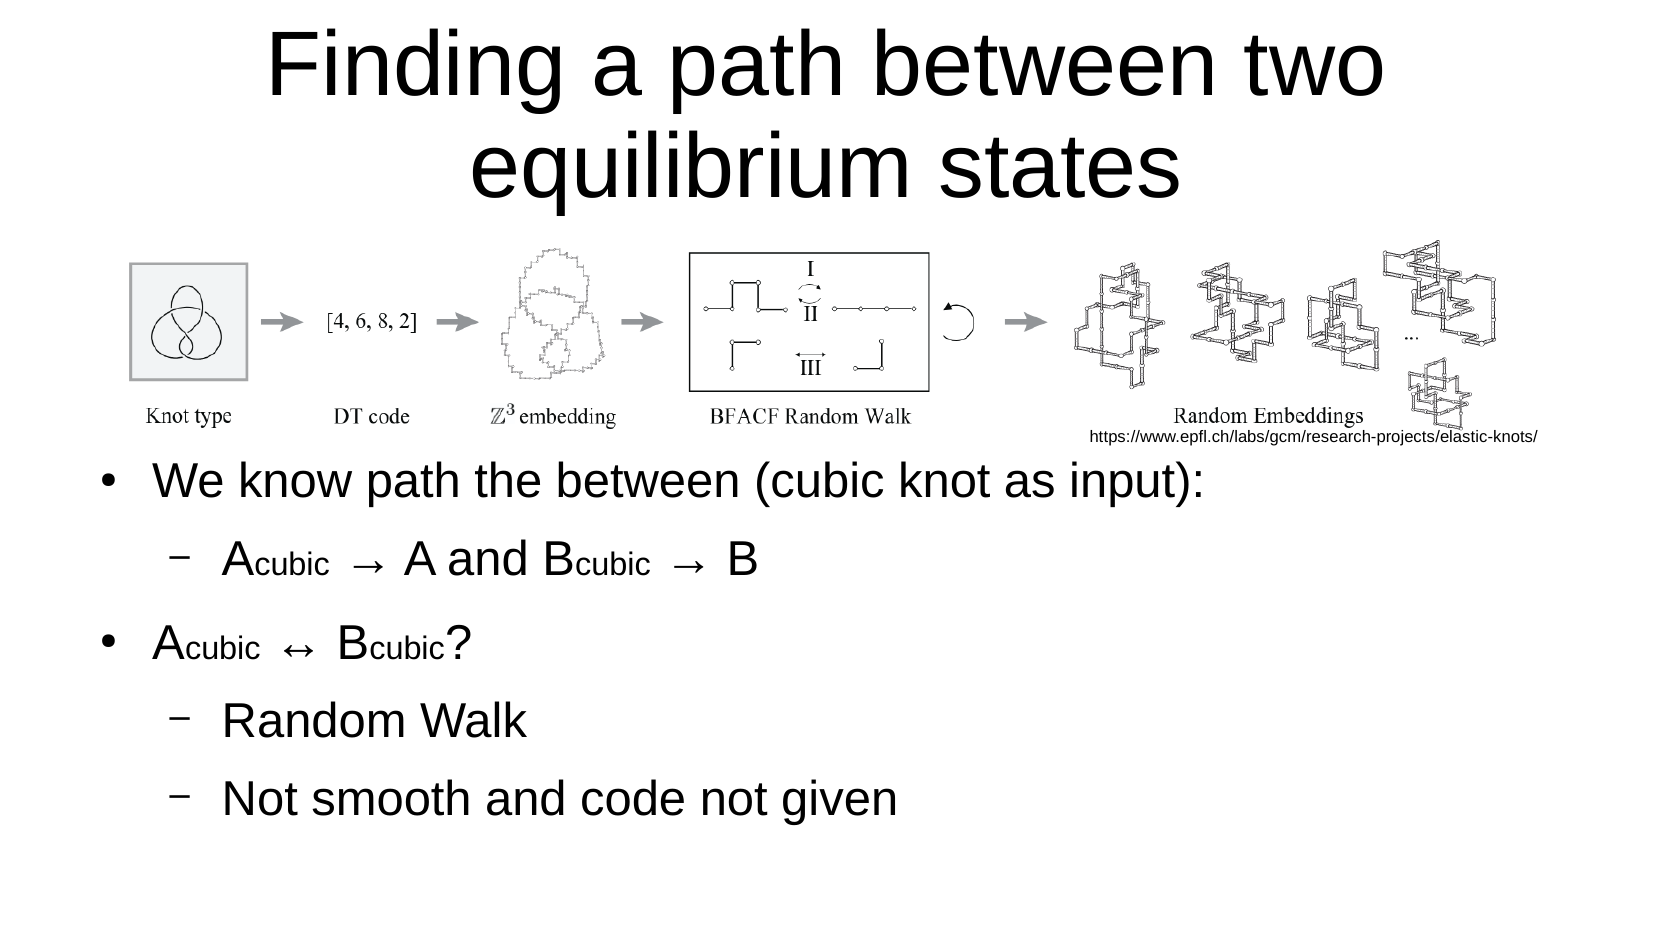

# Finding a path between two equilibrium states
https://www.epfl.ch/labs/gcm/research-projects/elastic-knots/
We know path the between (cubic knot as input):
Acubic → A and Bcubic → B
Acubic ↔ Bcubic?
Random Walk
Not smooth and code not given